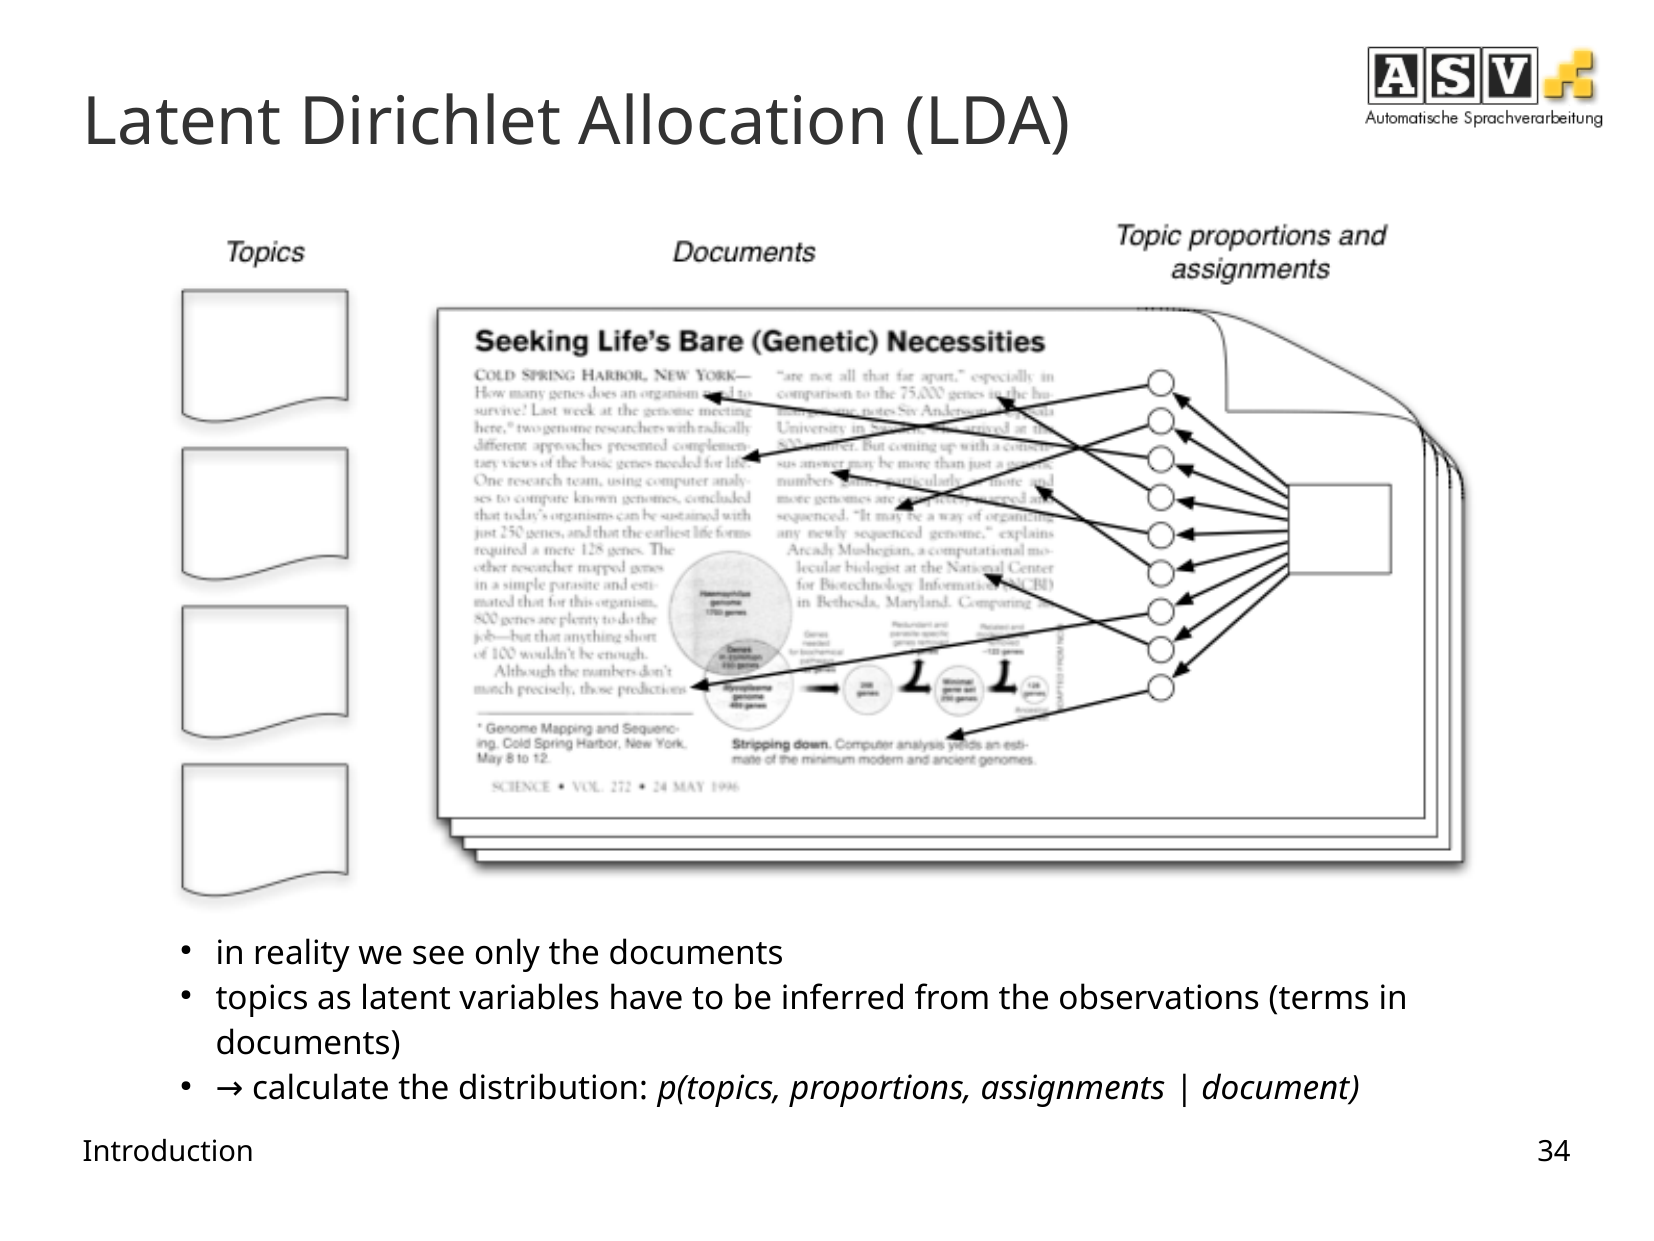

# Latent Dirichlet Allocation (LDA)
in reality we see only the documents
topics as latent variables have to be inferred from the observations (terms in documents)
→ calculate the distribution: p(topics, proportions, assignments | document)
Introduction
34